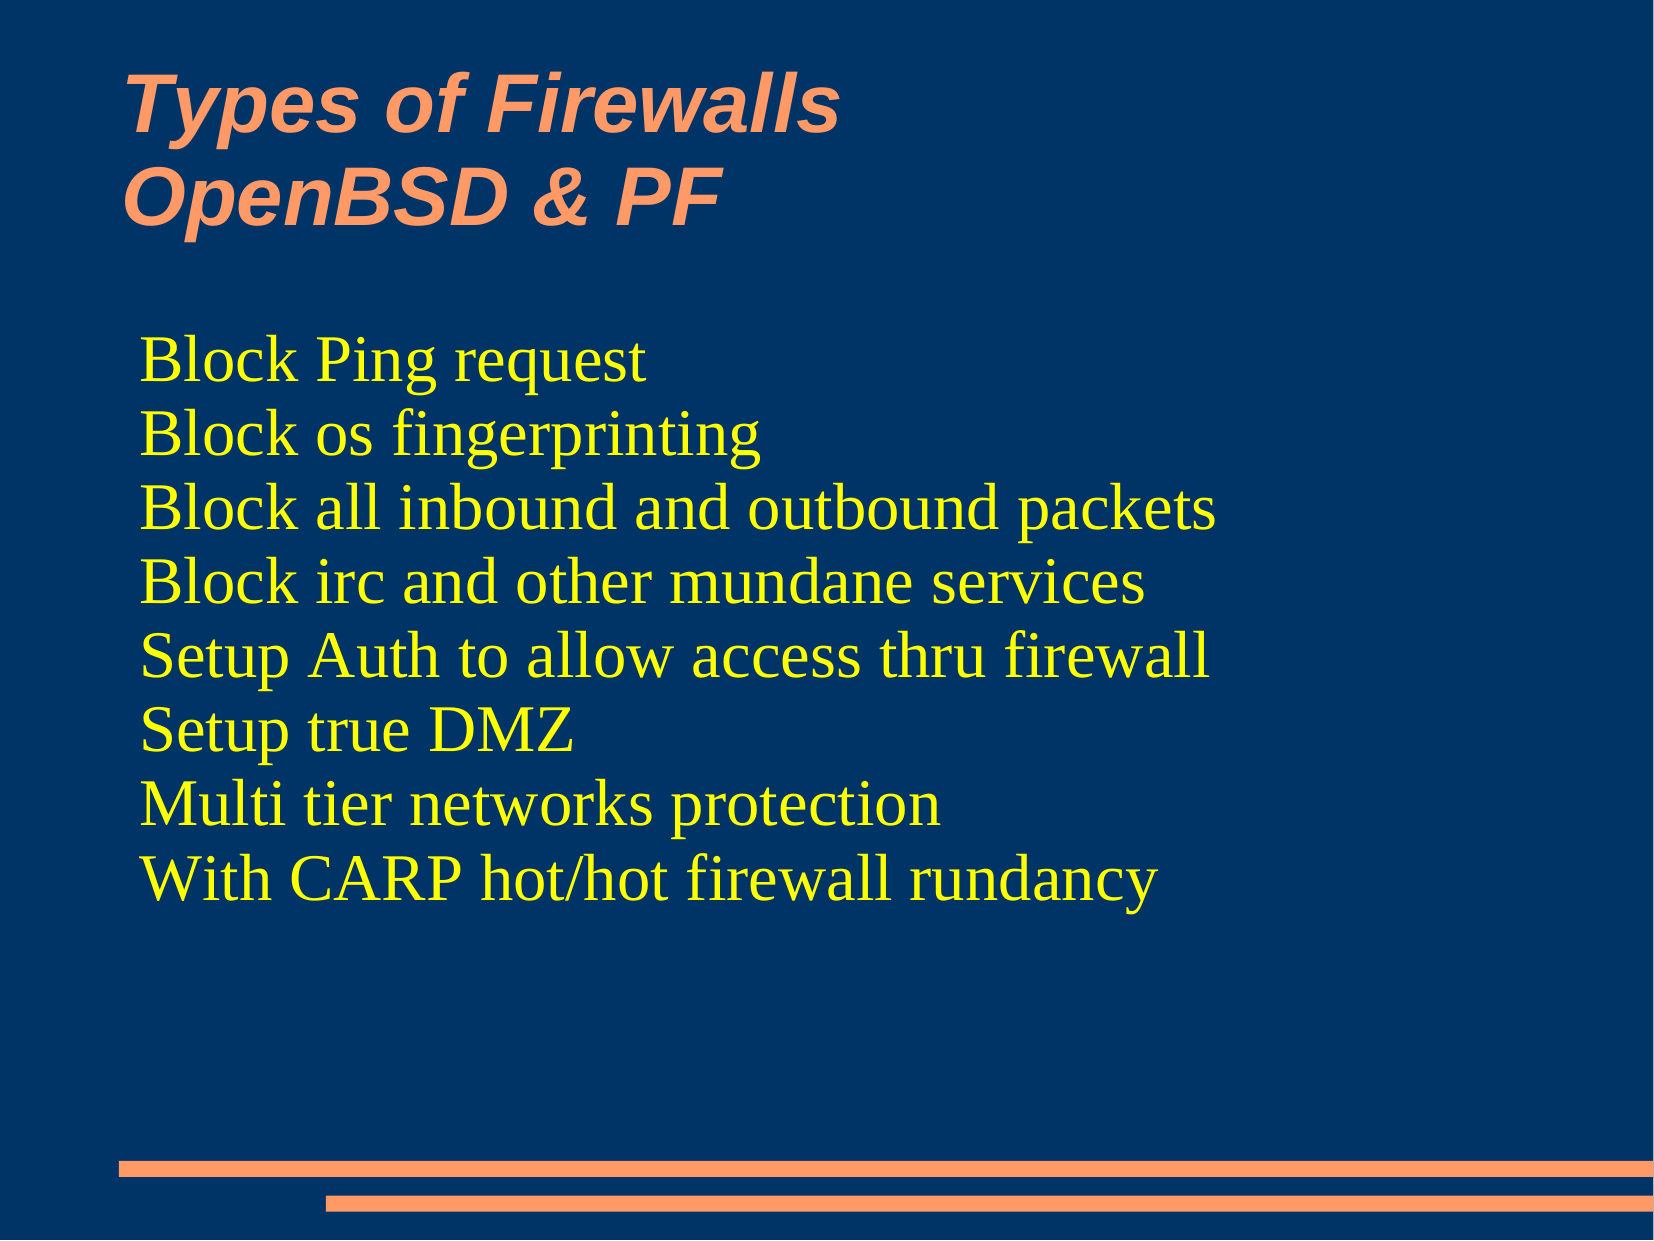

# Types of Firewalls OpenBSD & PF
Block Ping request
Block os fingerprinting
Block all inbound and outbound packets
Block irc and other mundane services
Setup Auth to allow access thru firewall
Setup true DMZ
Multi tier networks protection
With CARP hot/hot firewall rundancy